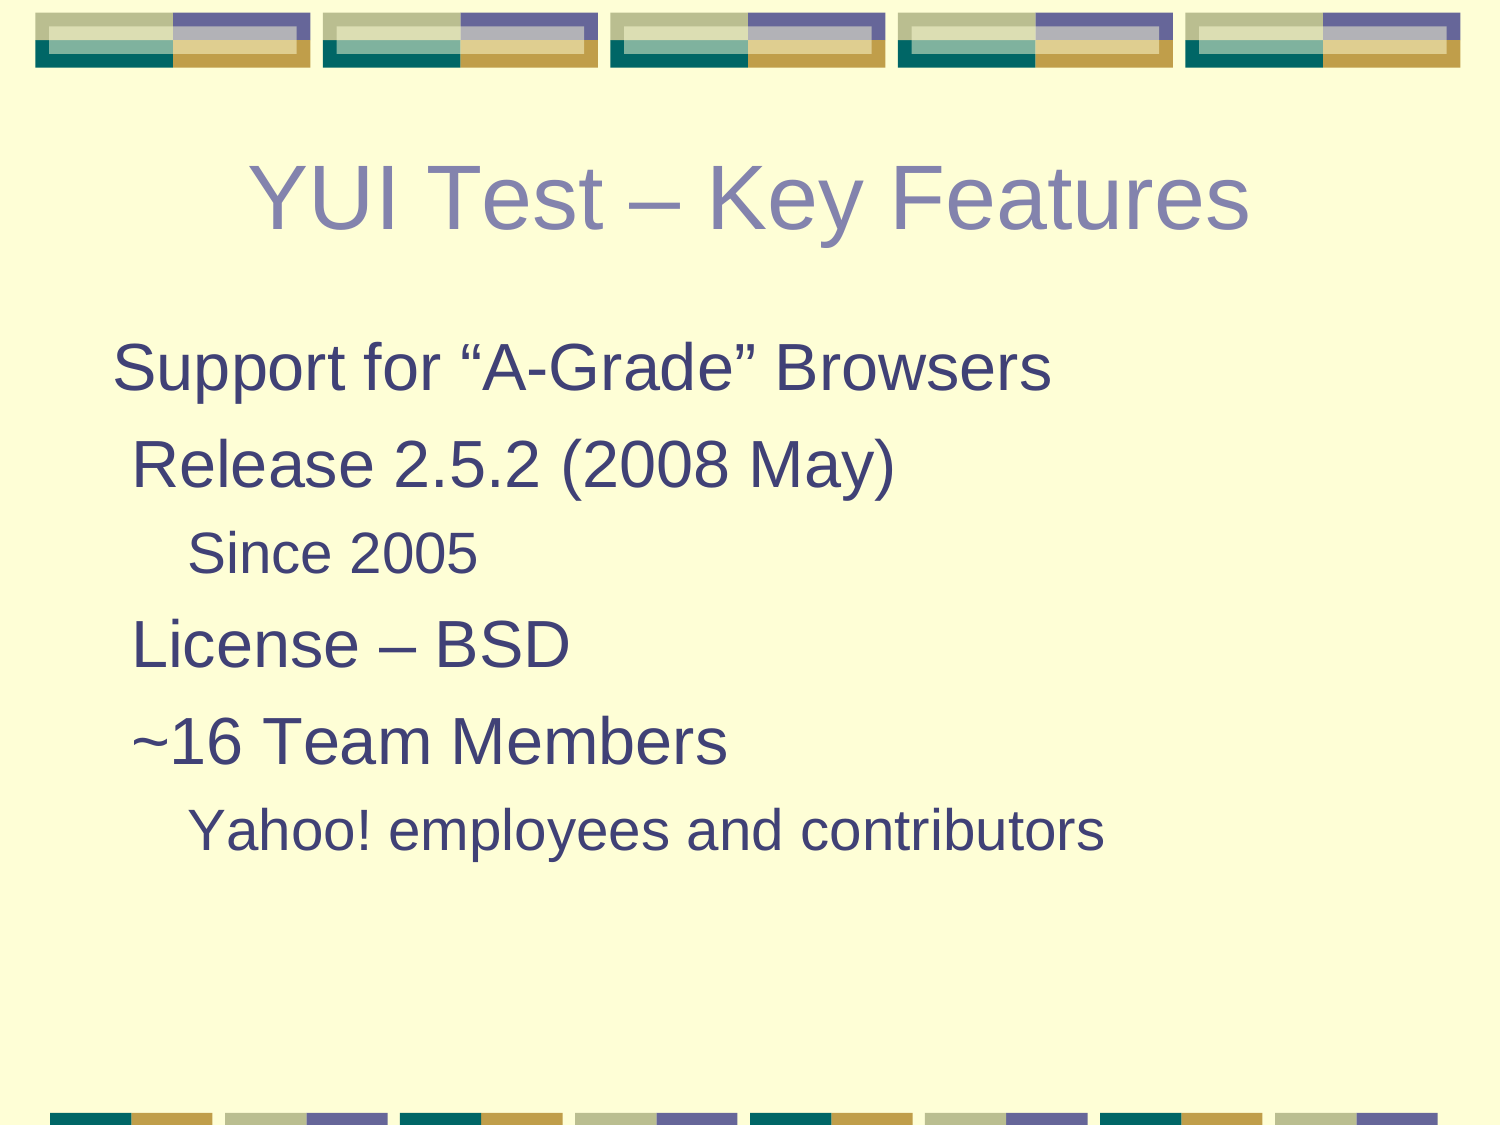

# YUI Test – Key Features
Support for “A-Grade” Browsers
 Release 2.5.2 (2008 May)
Since 2005
 License – BSD
 ~16 Team Members
Yahoo! employees and contributors